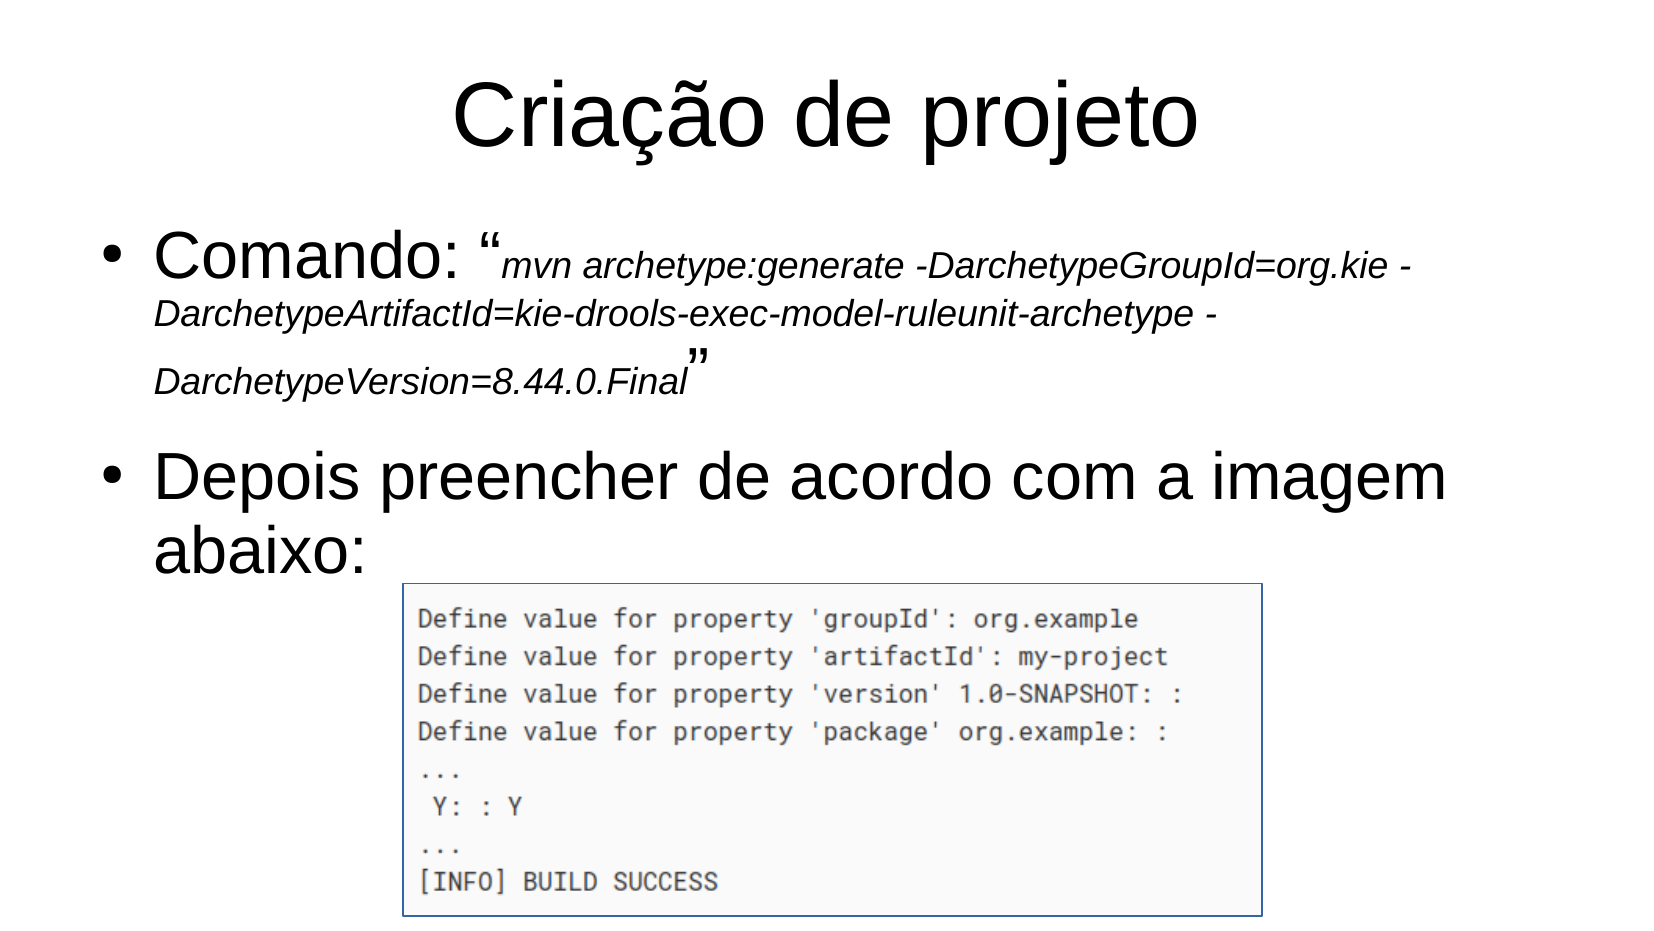

# Criação de projeto
Comando: “mvn archetype:generate -DarchetypeGroupId=org.kie -DarchetypeArtifactId=kie-drools-exec-model-ruleunit-archetype -DarchetypeVersion=8.44.0.Final”
Depois preencher de acordo com a imagem abaixo: